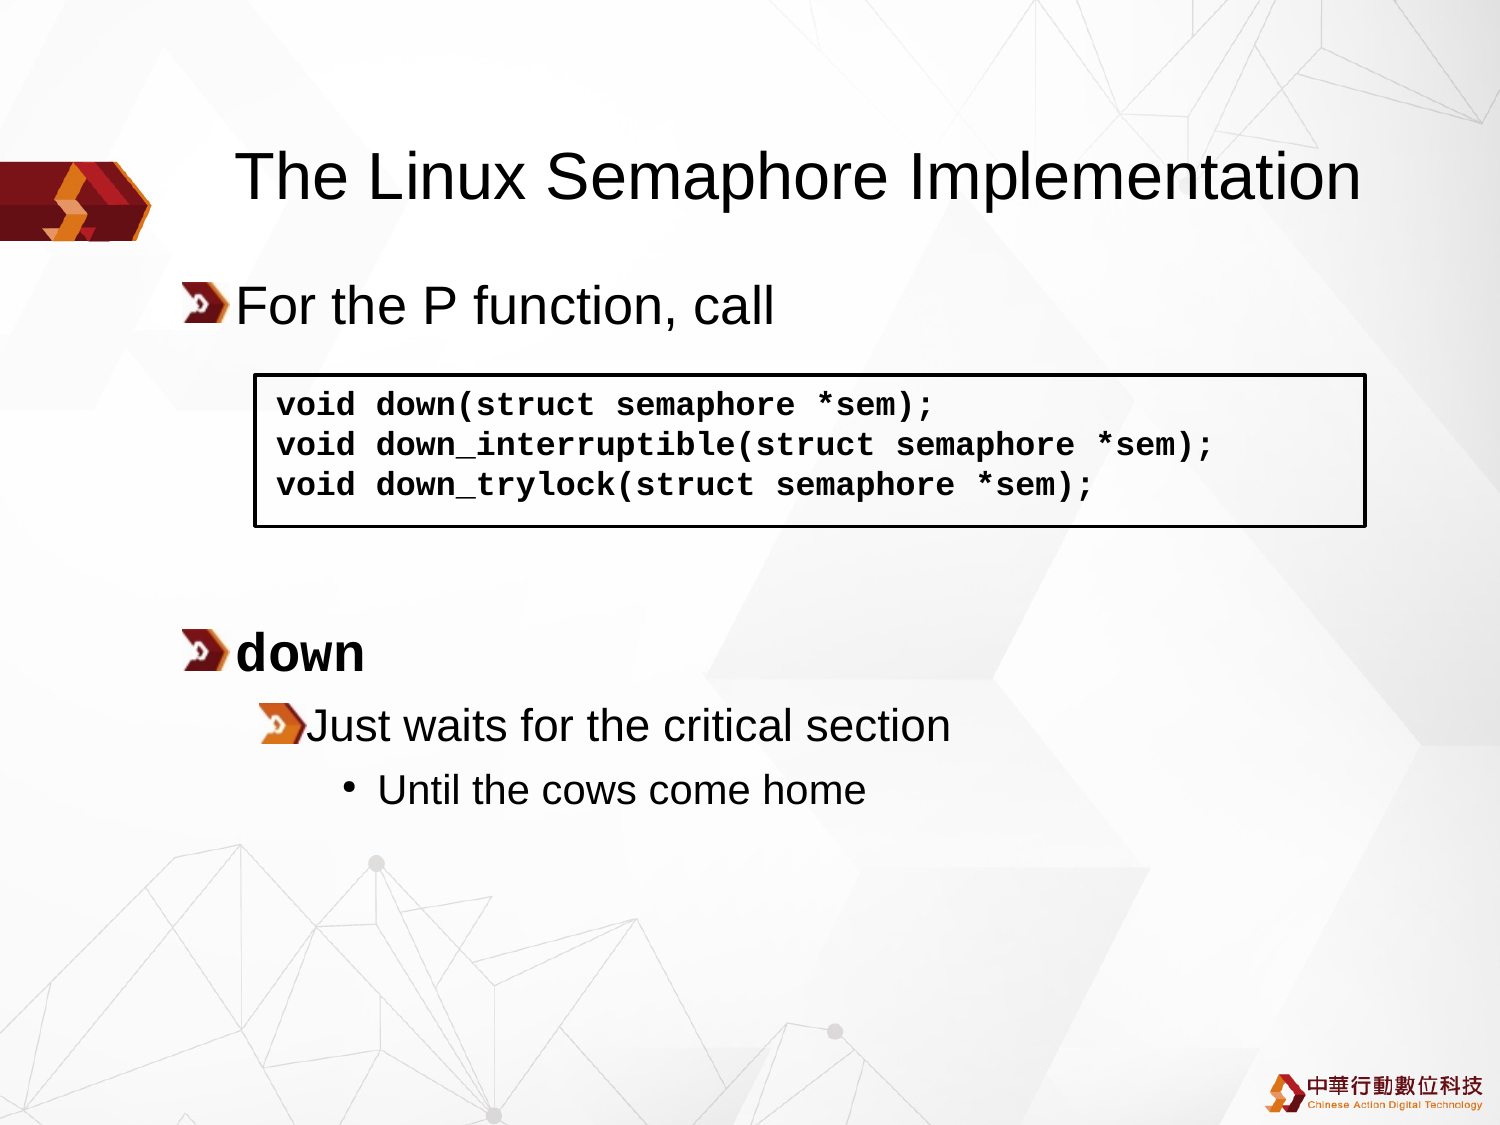

# The Linux Semaphore Implementation
For the P function, call
down
Just waits for the critical section
Until the cows come home
void down(struct semaphore *sem);
void down_interruptible(struct semaphore *sem);
void down_trylock(struct semaphore *sem);